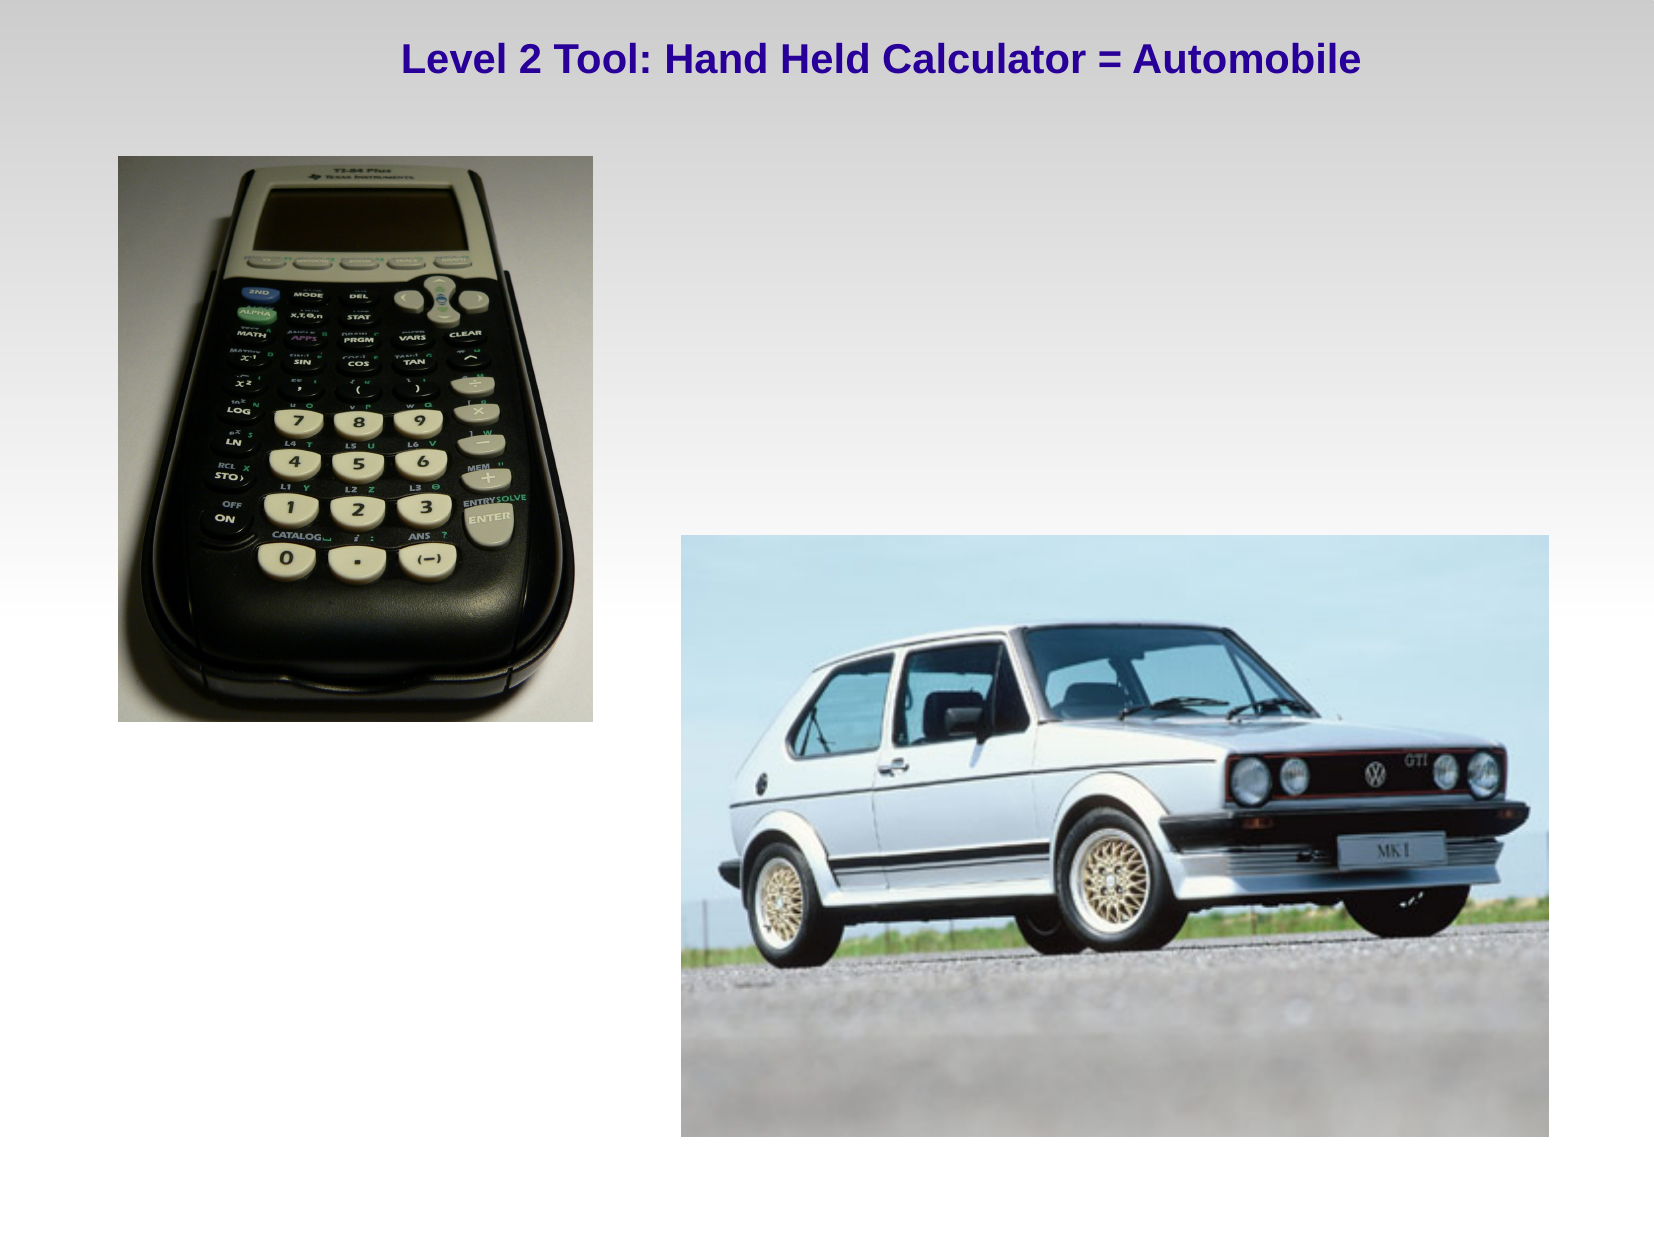

Level 2 Tool: Hand Held Calculator = Automobile